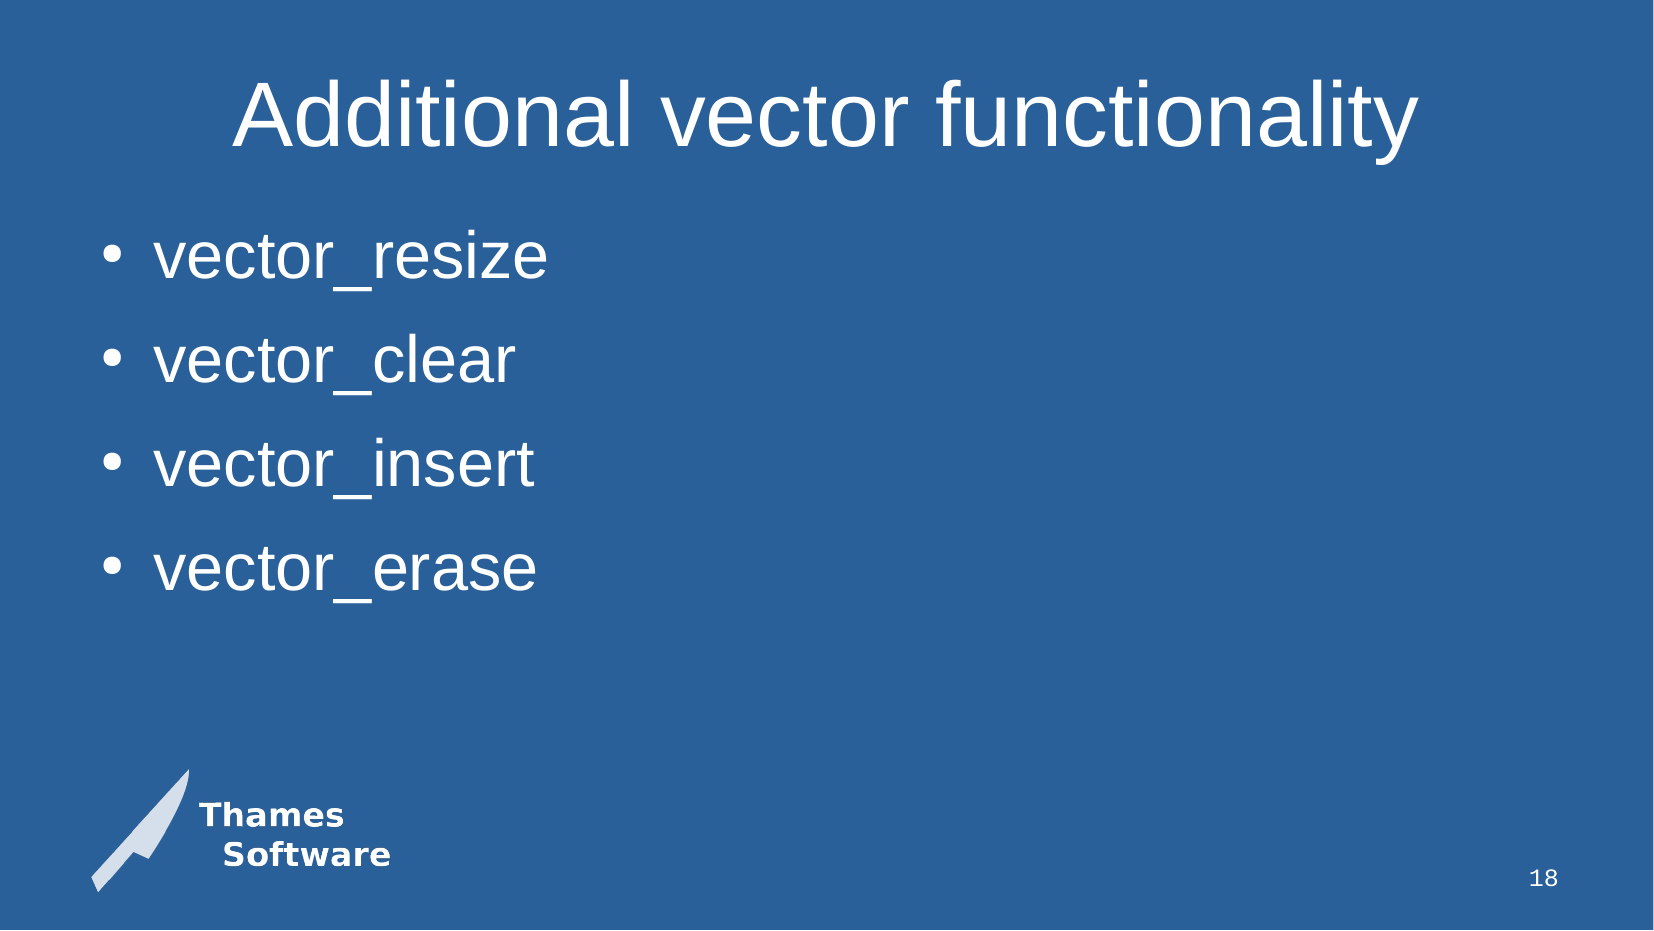

# Additional vector functionality
vector_resize
vector_clear
vector_insert
vector_erase